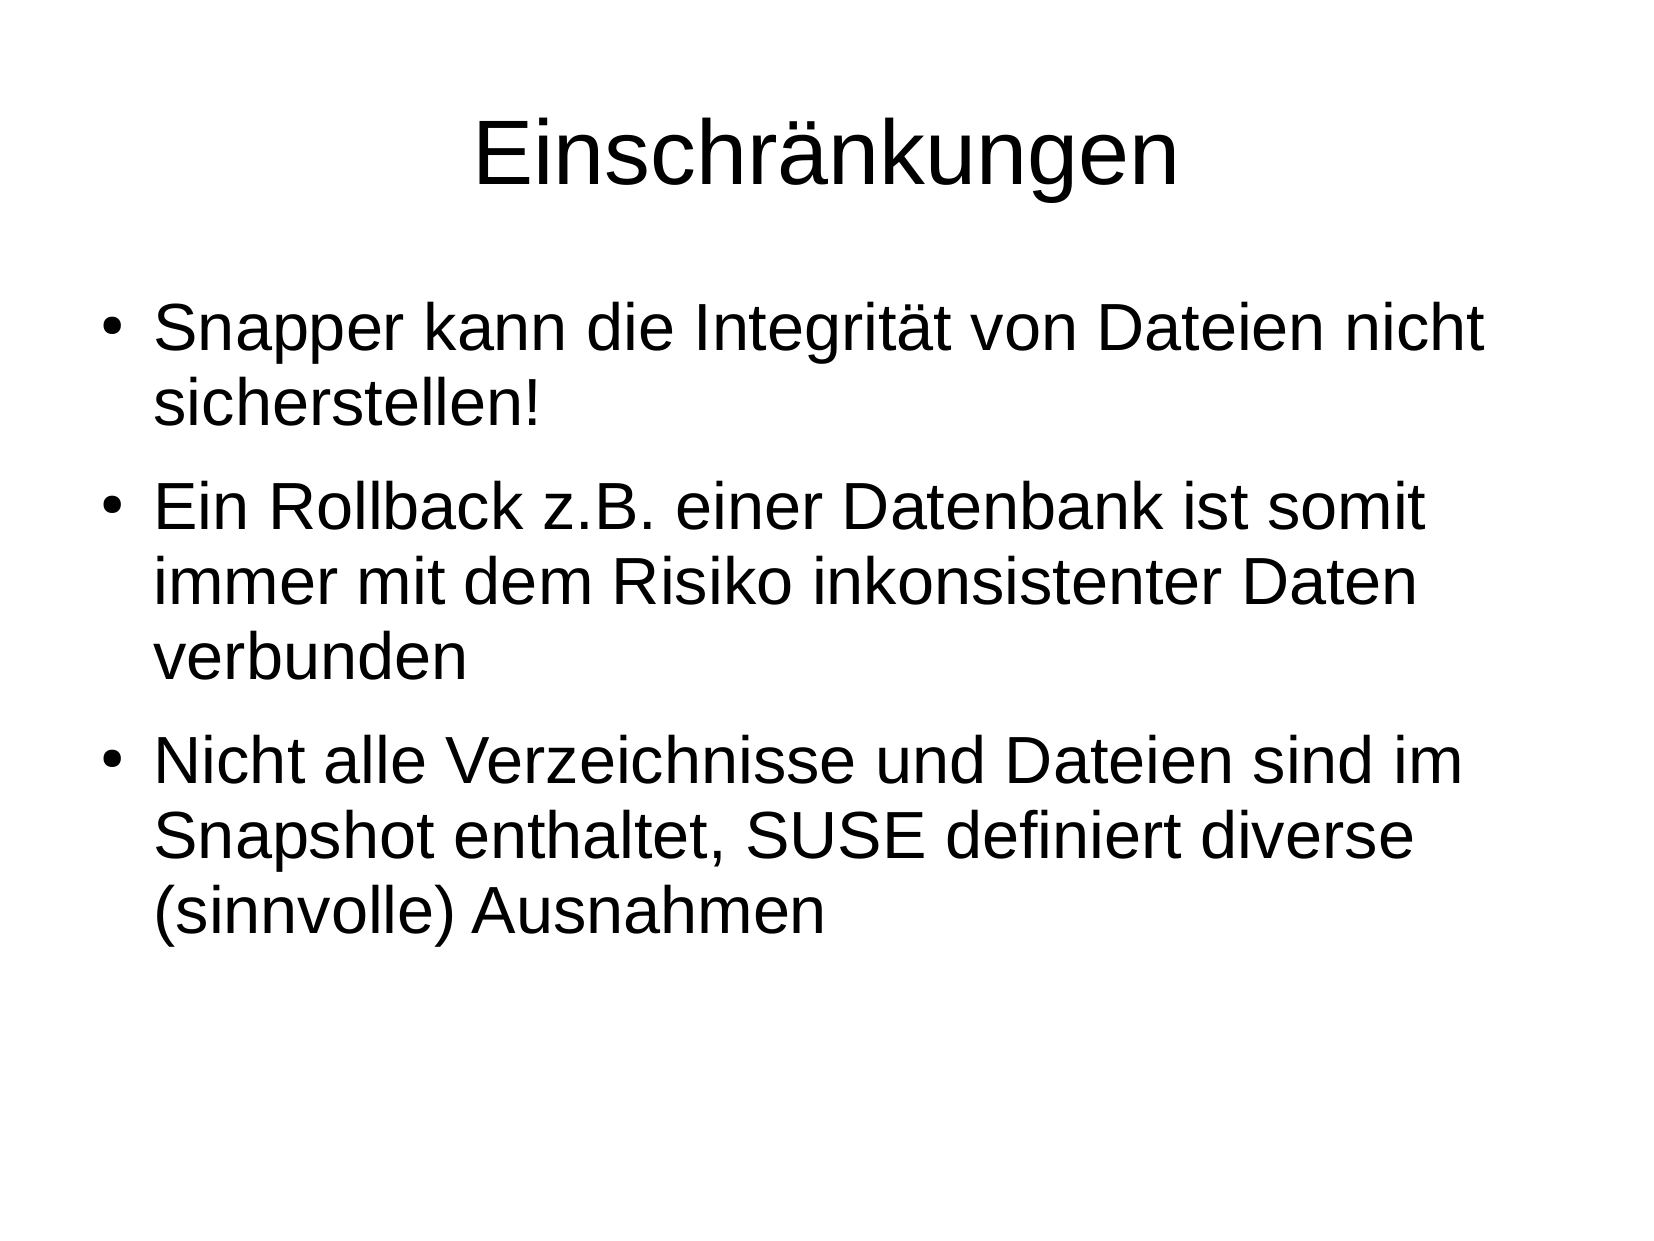

# Einschränkungen
Snapper kann die Integrität von Dateien nicht sicherstellen!
Ein Rollback z.B. einer Datenbank ist somit immer mit dem Risiko inkonsistenter Daten verbunden
Nicht alle Verzeichnisse und Dateien sind im Snapshot enthaltet, SUSE definiert diverse (sinnvolle) Ausnahmen